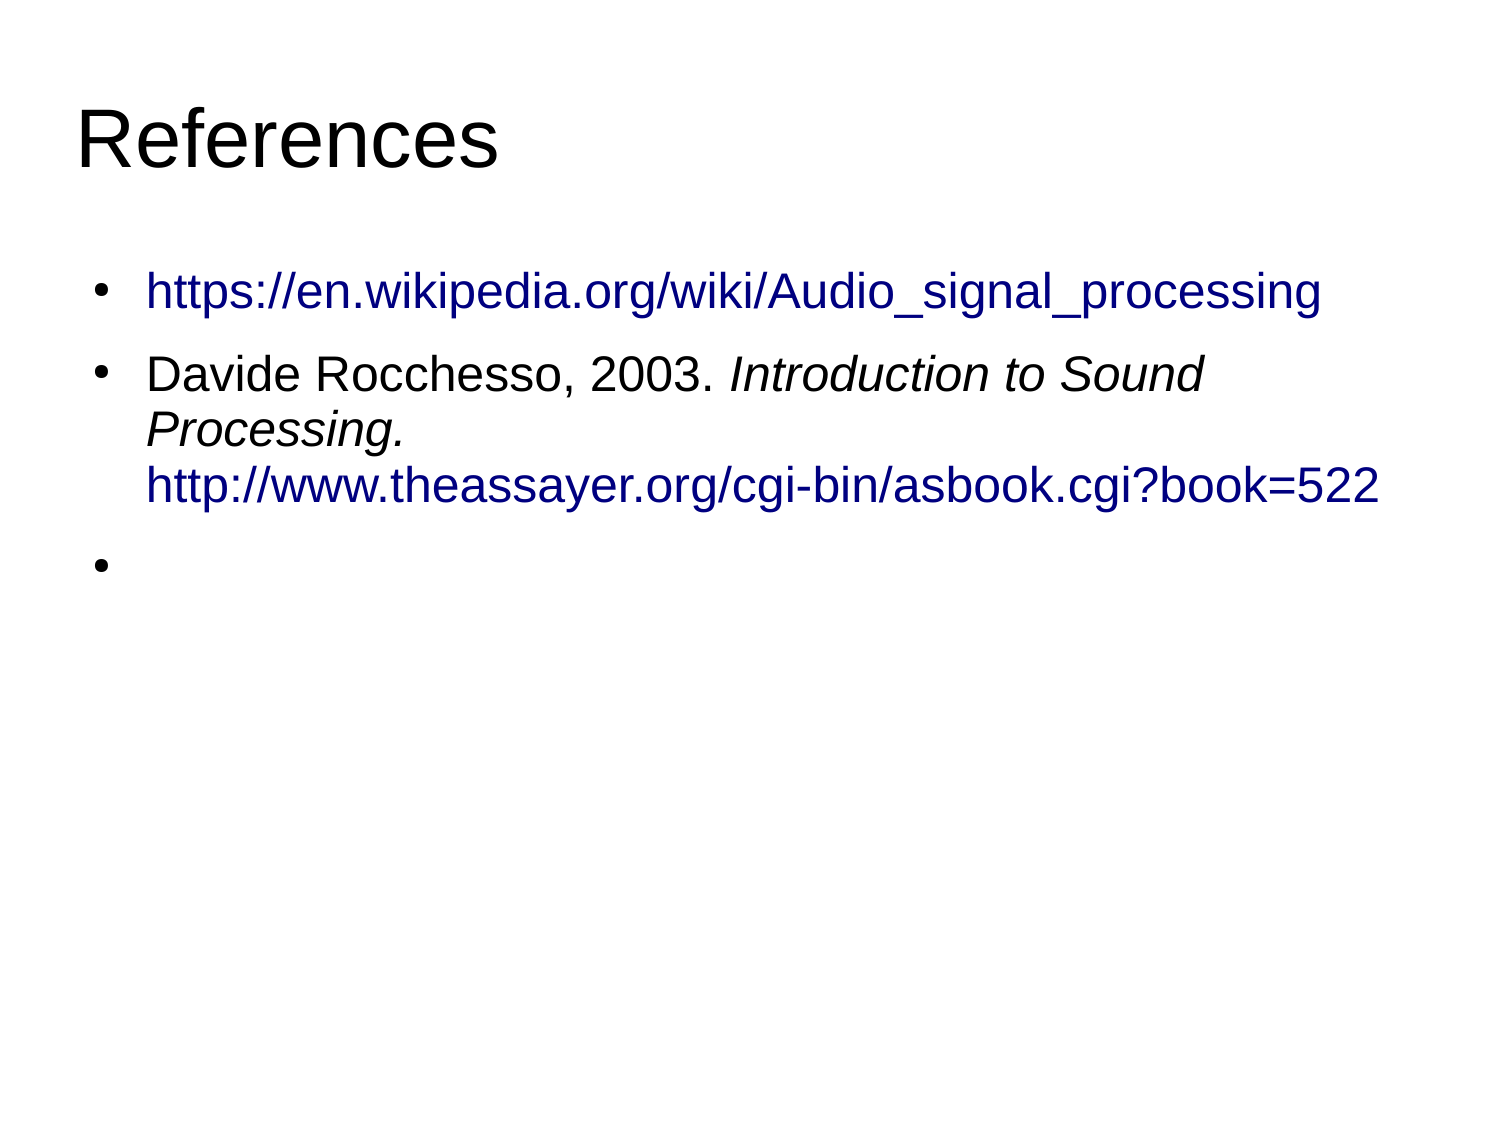

# References
https://en.wikipedia.org/wiki/Audio_signal_processing
Davide Rocchesso, 2003. Introduction to Sound Processing. http://www.theassayer.org/cgi-bin/asbook.cgi?book=522